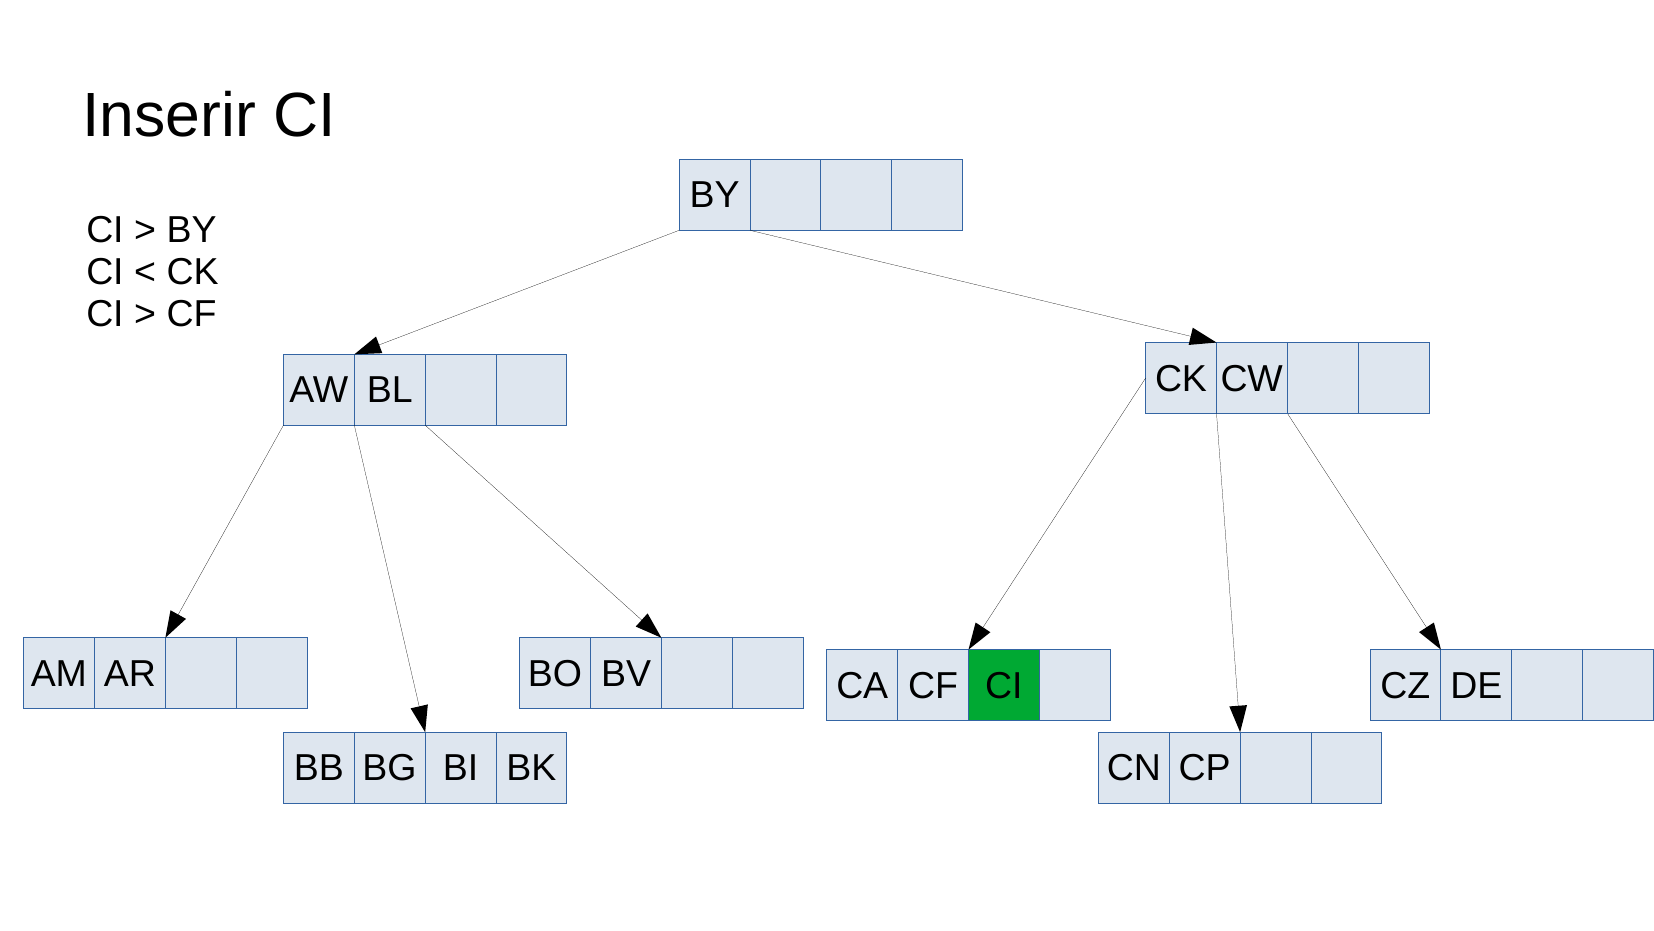

# Inserir CI
BY
CI > BY
CI < CK
CI > CF
CK
CW
AW
BL
AM
AR
BO
BV
CA
CF
CI
CZ
DE
BB
BG
BI
BK
CN
CP